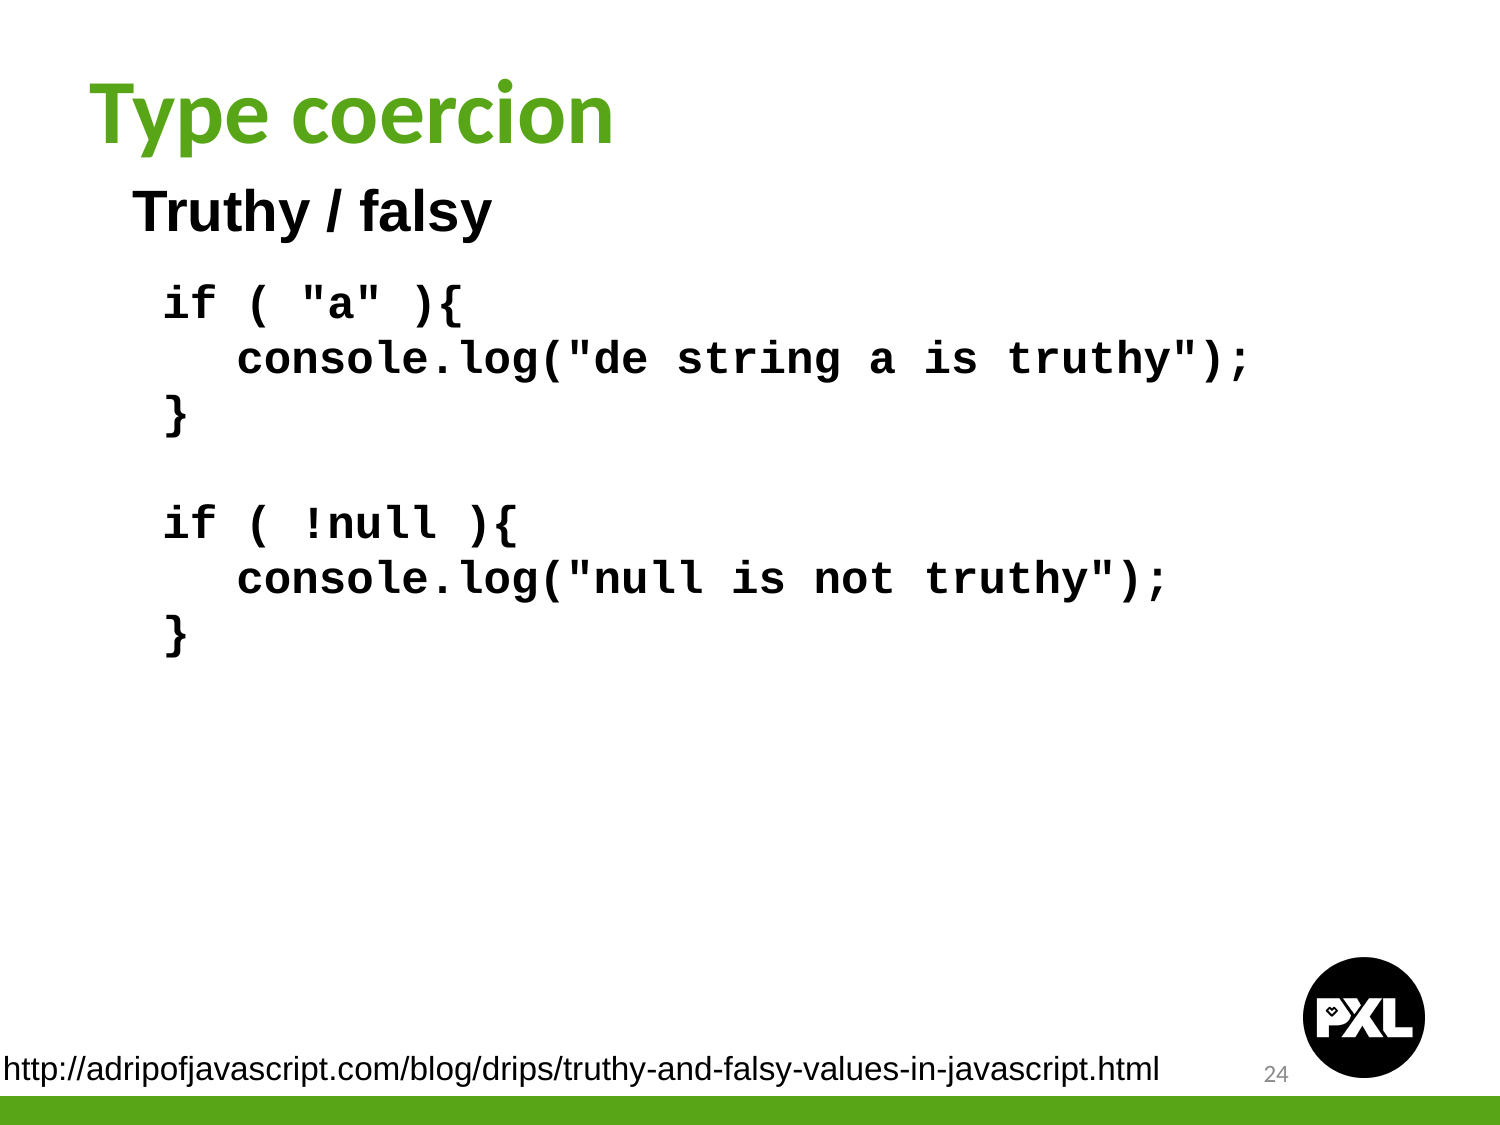

Type coercion
Truthy / falsy
if ( "a" ){
	console.log("de string a is truthy");
}
if ( !null ){
	console.log("null is not truthy");
}
http://adripofjavascript.com/blog/drips/truthy-and-falsy-values-in-javascript.html